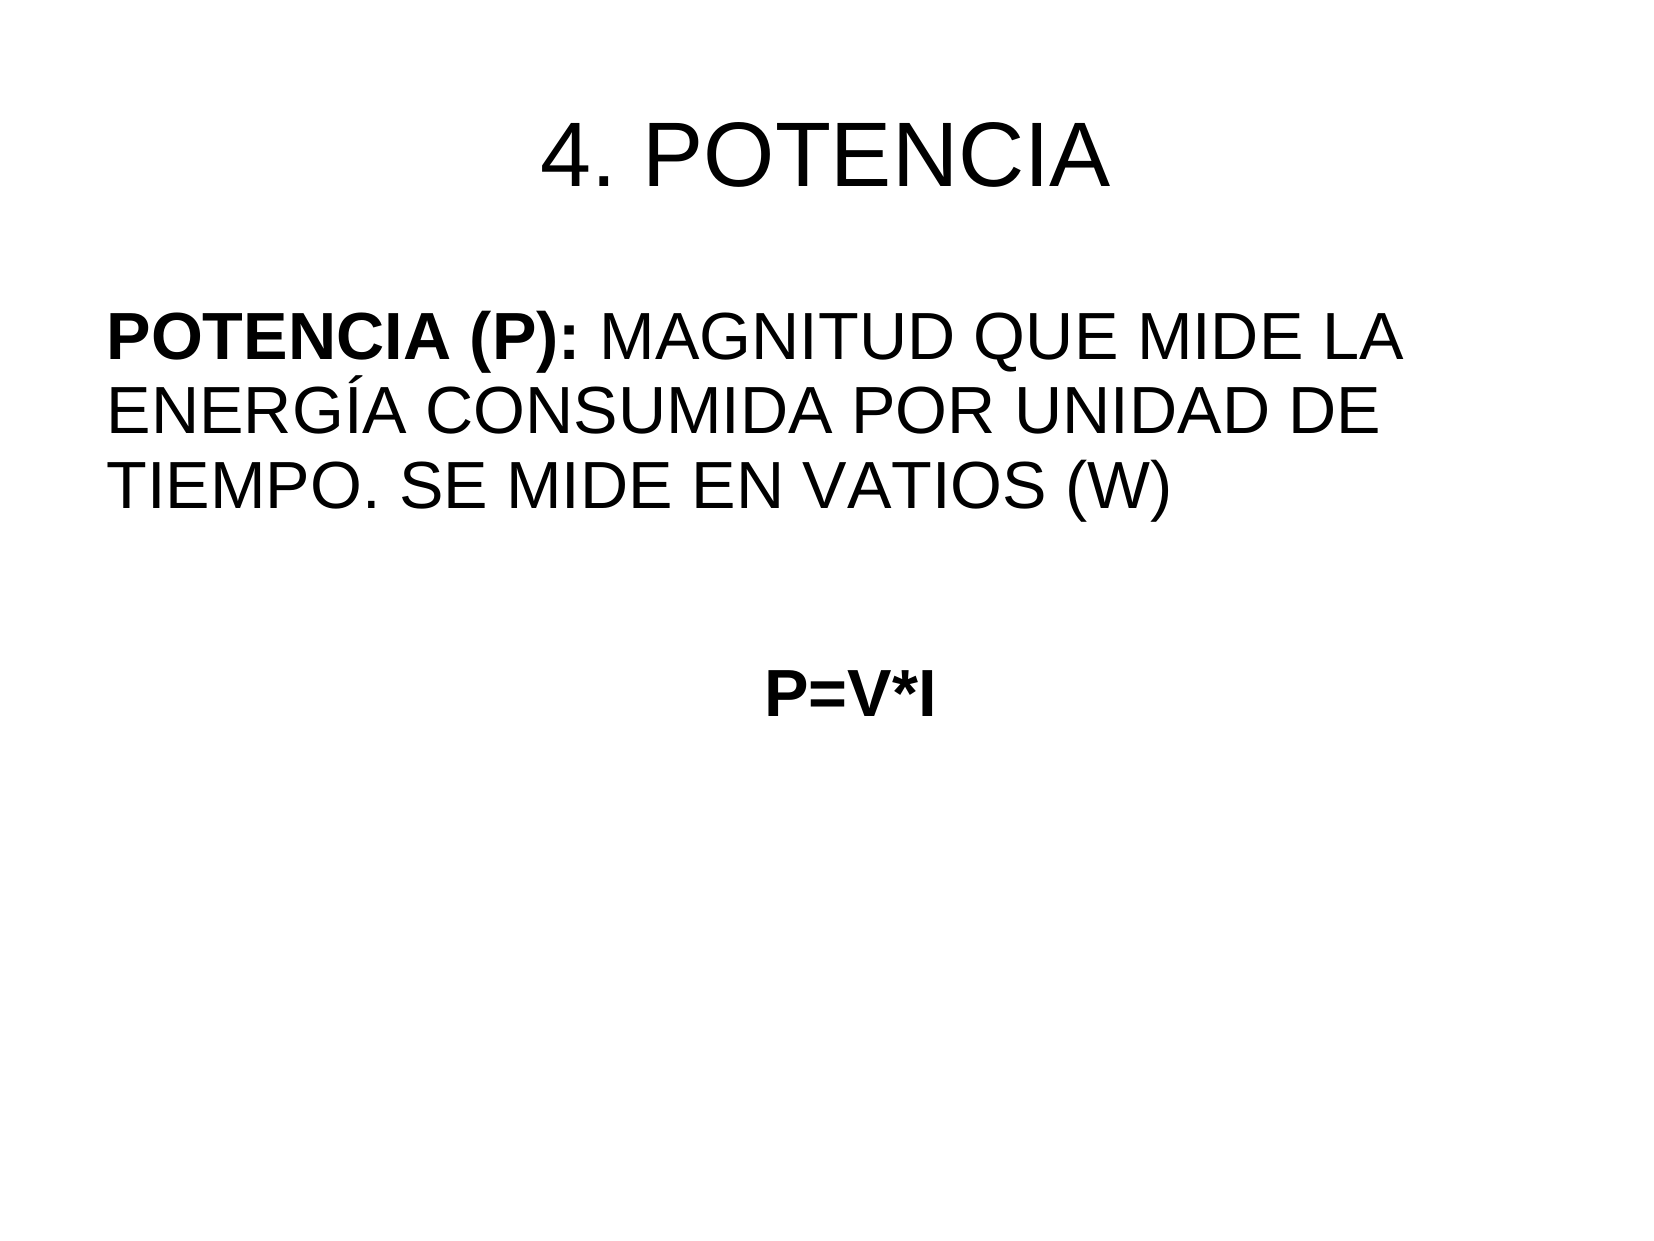

# 4. POTENCIA
POTENCIA (P): MAGNITUD QUE MIDE LA ENERGÍA CONSUMIDA POR UNIDAD DE TIEMPO. SE MIDE EN VATIOS (W)
P=V*I